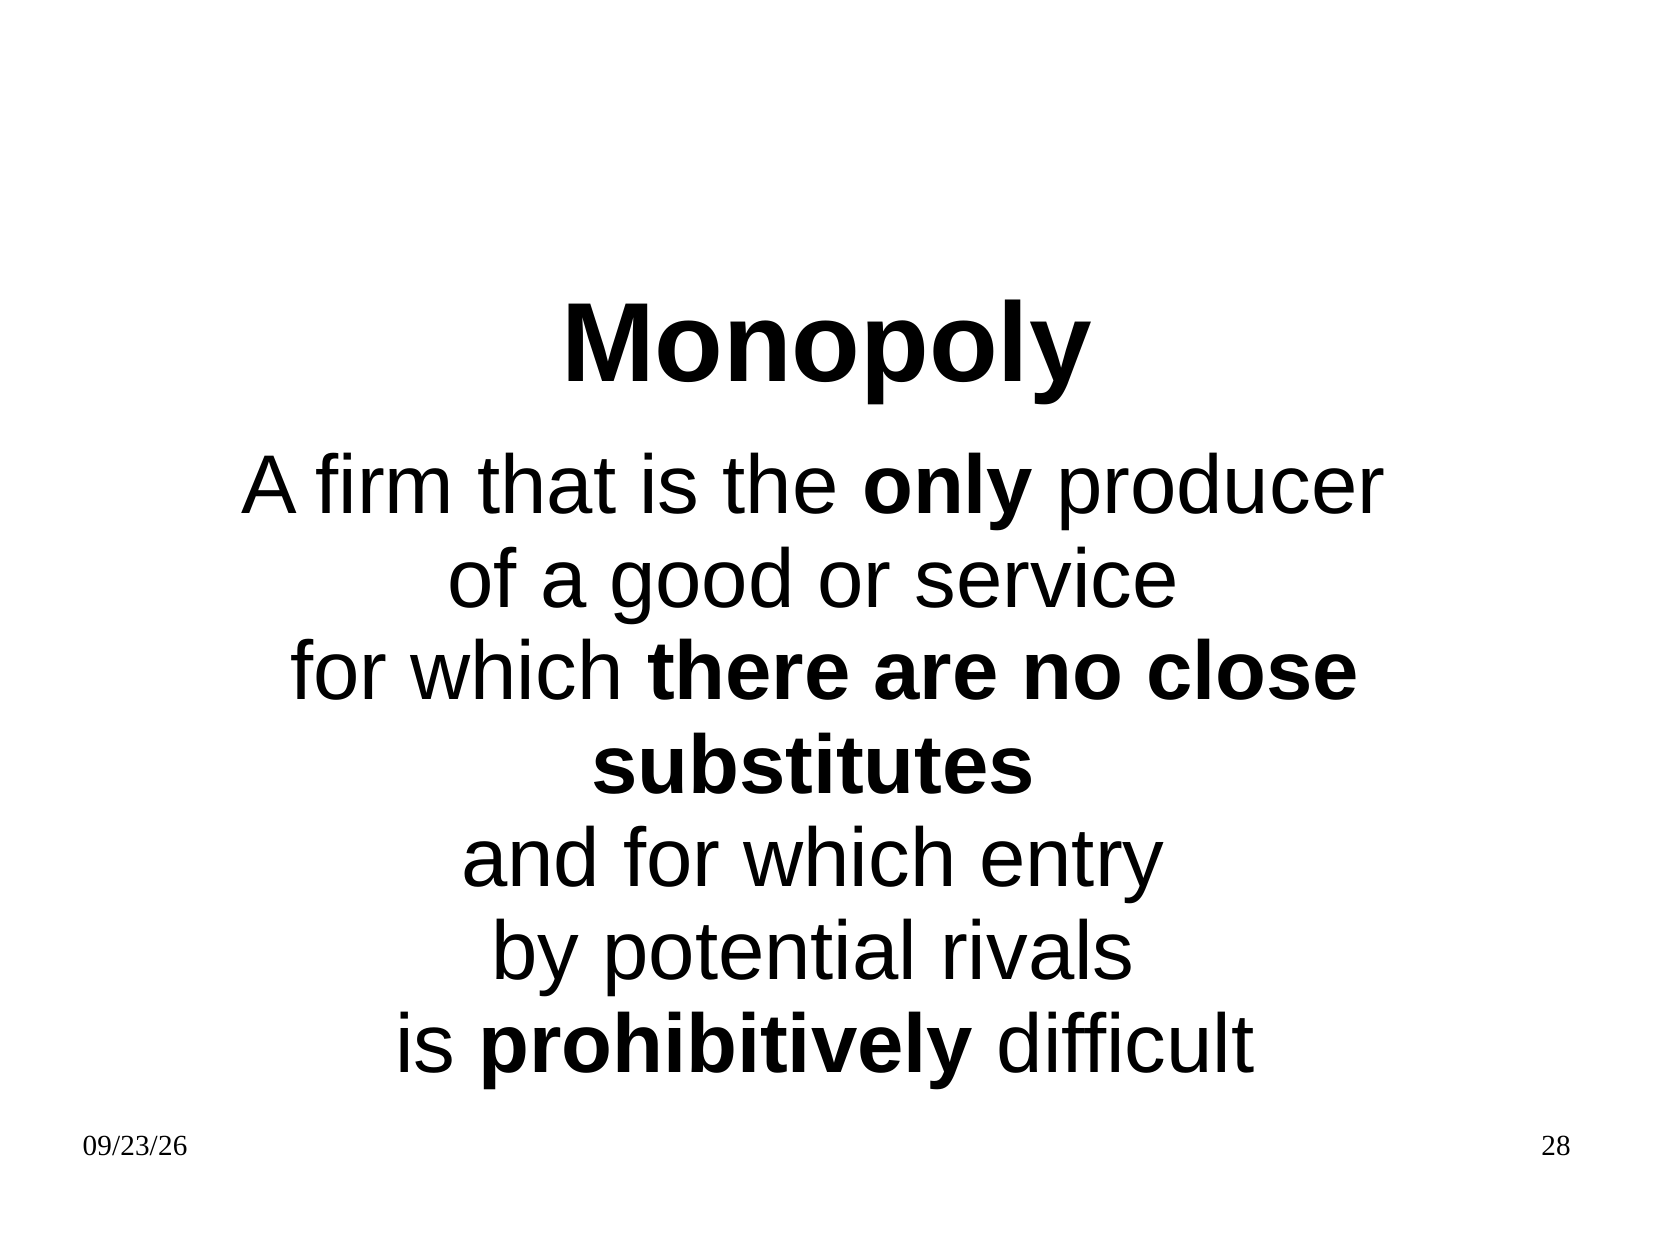

# Monopoly
A firm that is the only producer
of a good or service
for which there are no close substitutes
and for which entry
by potential rivals
is prohibitively difficult
28